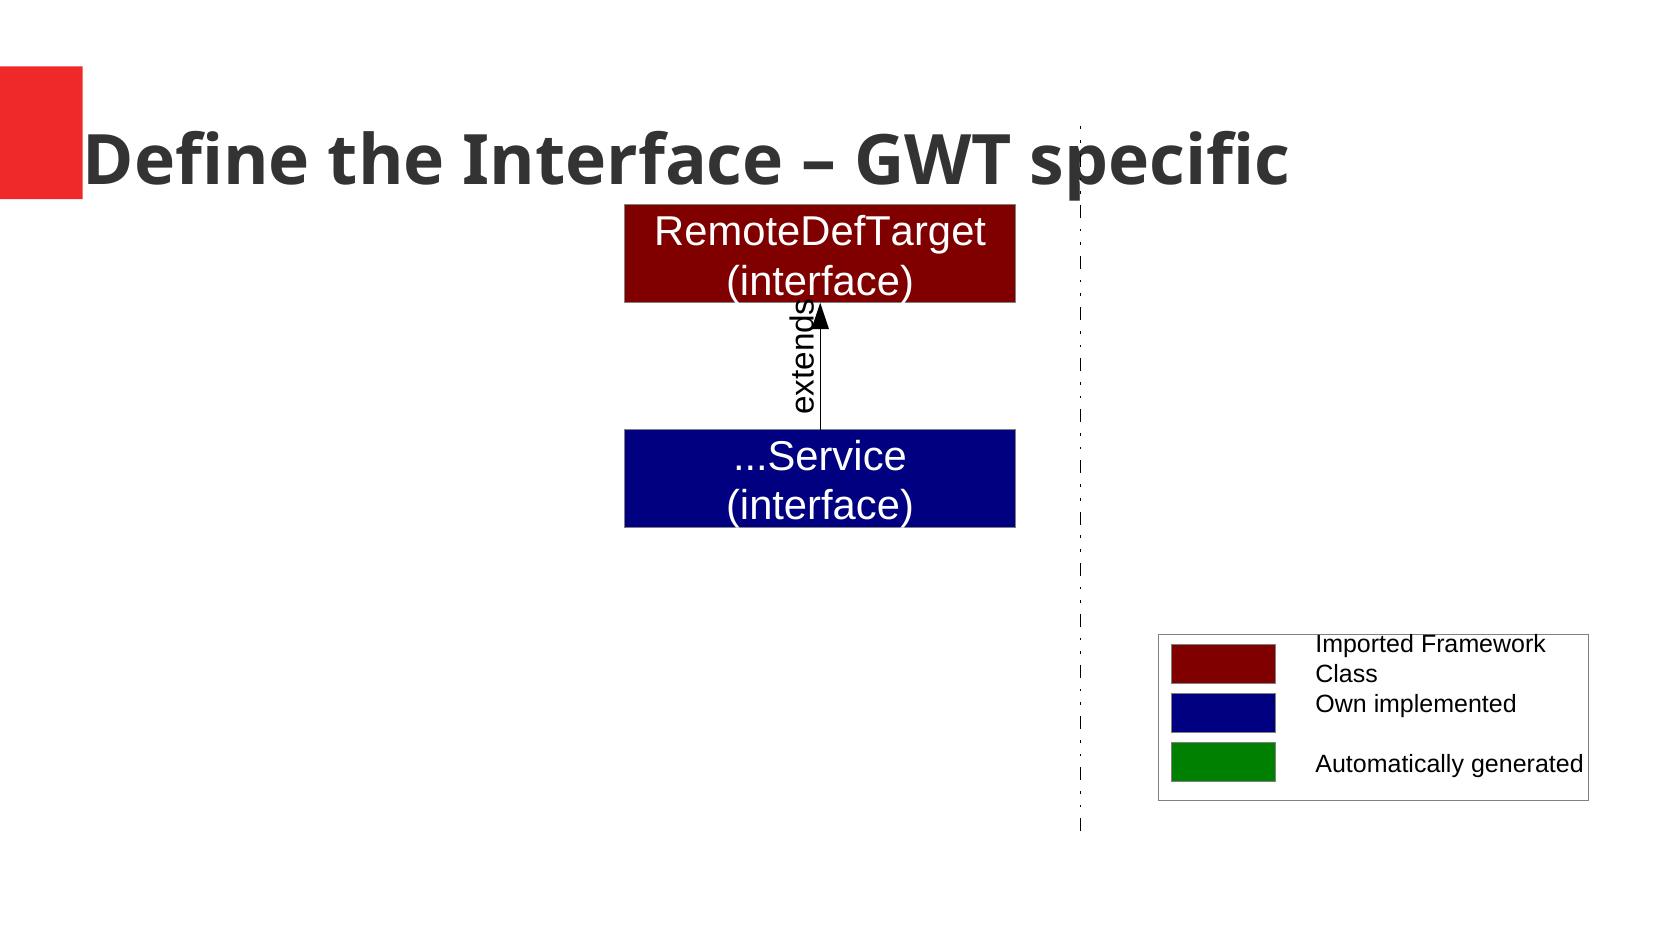

# Define the Interface – GWT specific
RemoteDefTarget
(interface)
extends
...Service
(interface)
Imported Framework
Class
Own implemented
Automatically generated